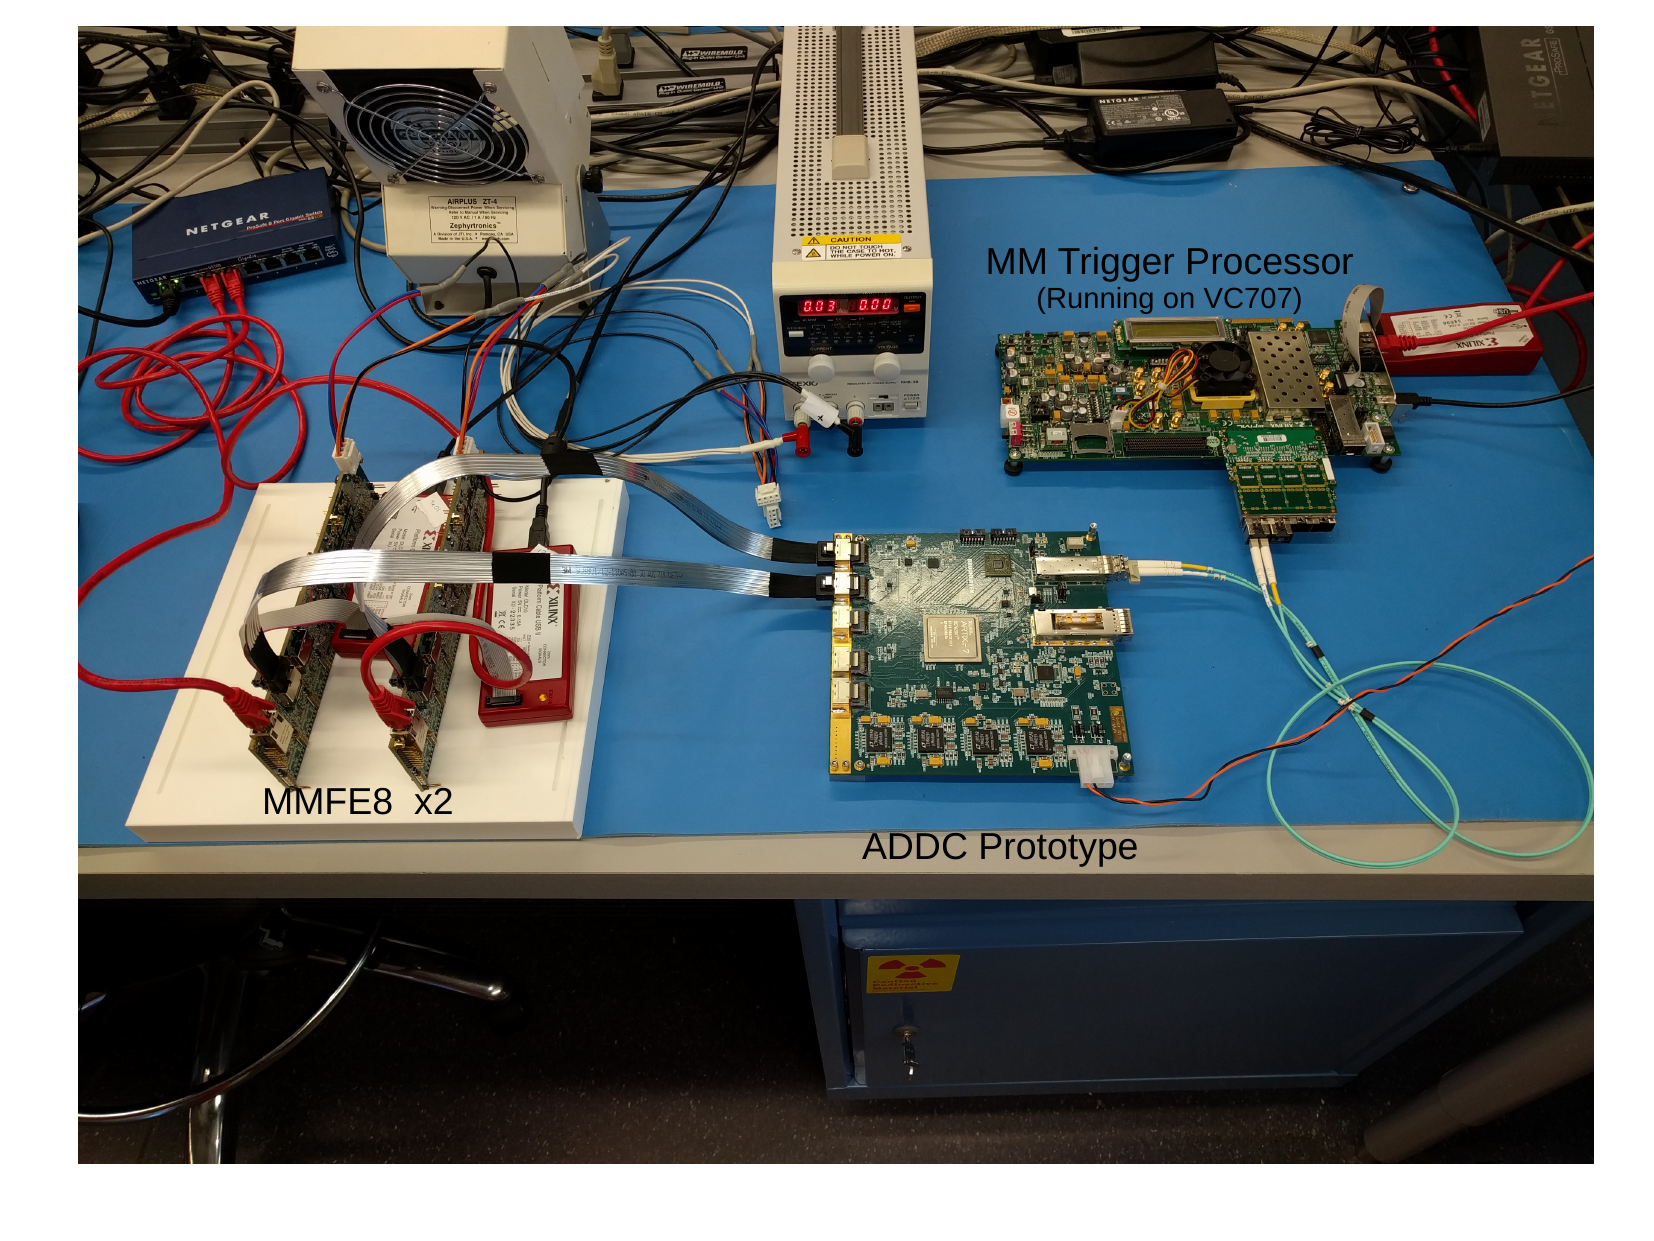

MM Trigger Processor
(Running on VC707)
MMFE8 x2
ADDC Prototype
2016/02/11
5